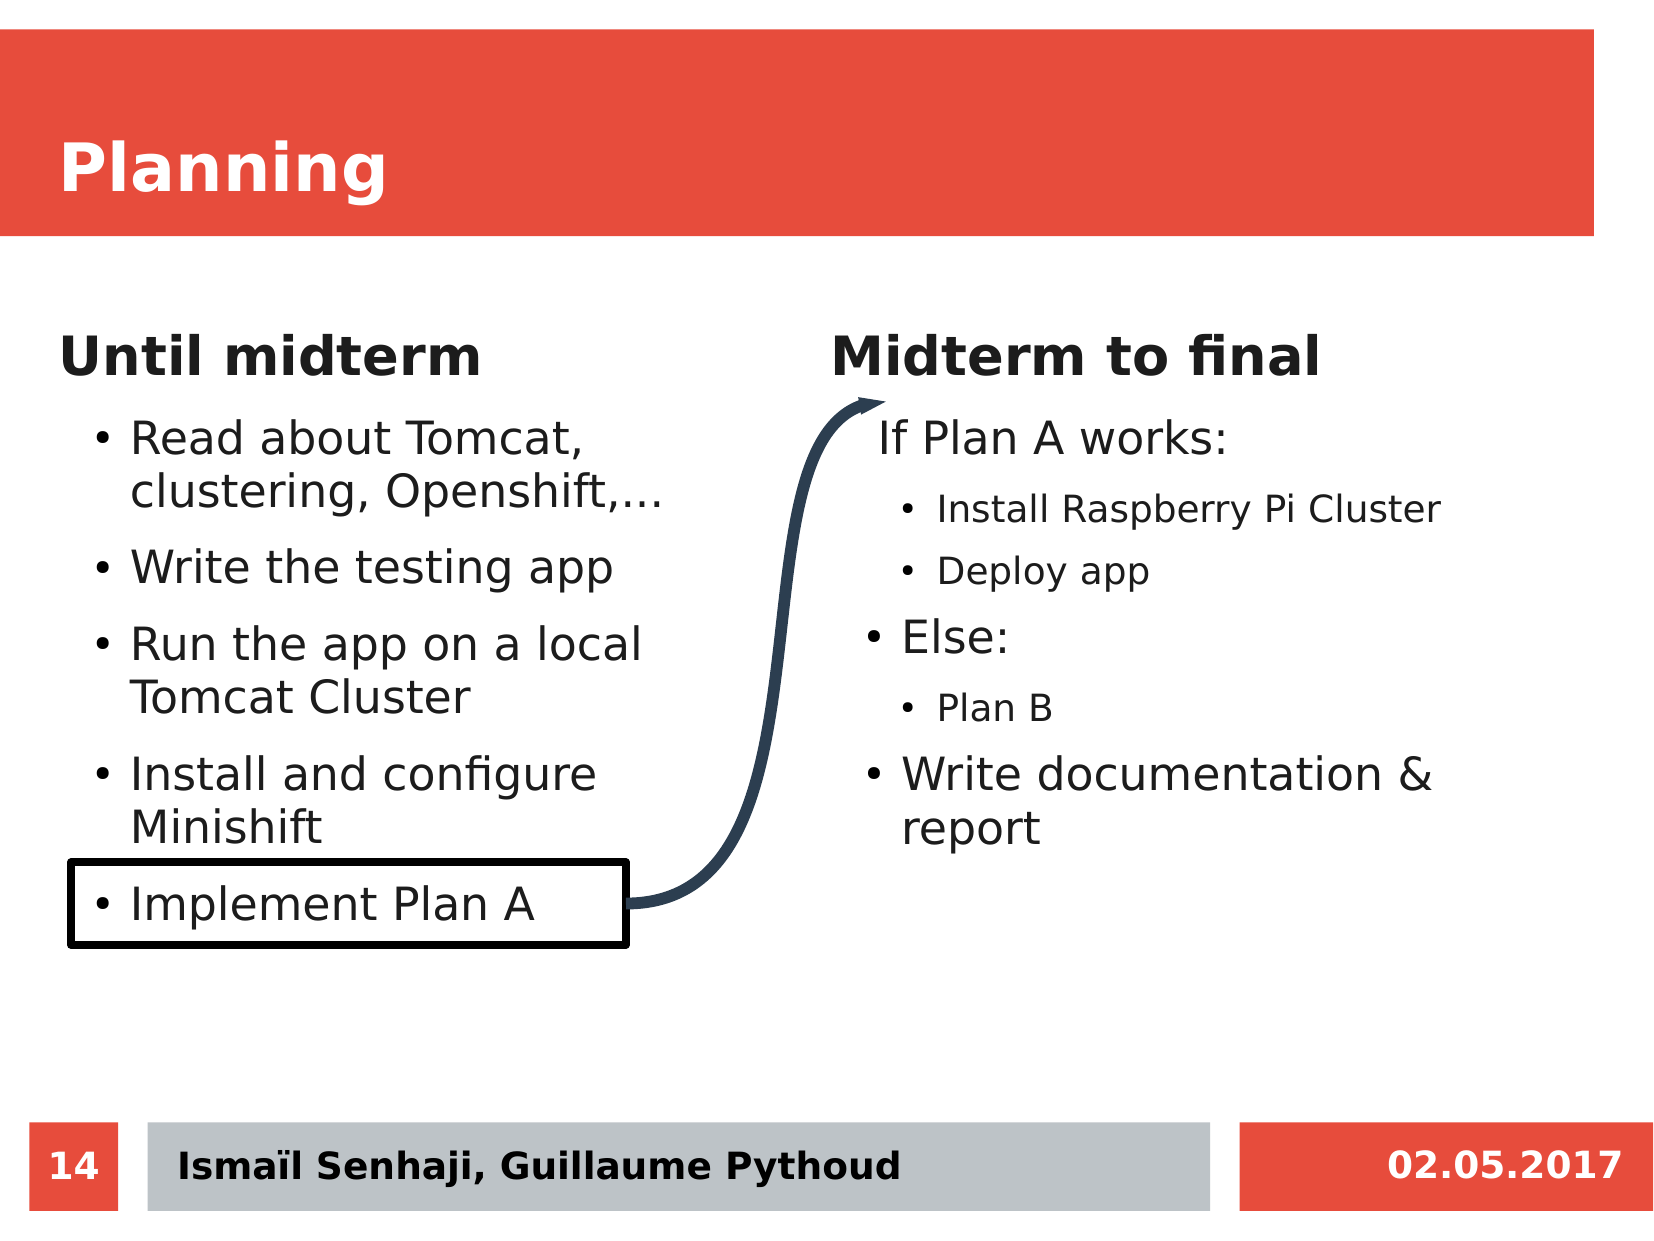

# Planning
Until midterm
Read about Tomcat, clustering, Openshift,...
Write the testing app
Run the app on a local Tomcat Cluster
Install and configure Minishift
Implement Plan A
Midterm to final
If Plan A works:
Install Raspberry Pi Cluster
Deploy app
Else:
Plan B
Write documentation & report
14
Ismaïl Senhaji, Guillaume Pythoud
02.05.2017